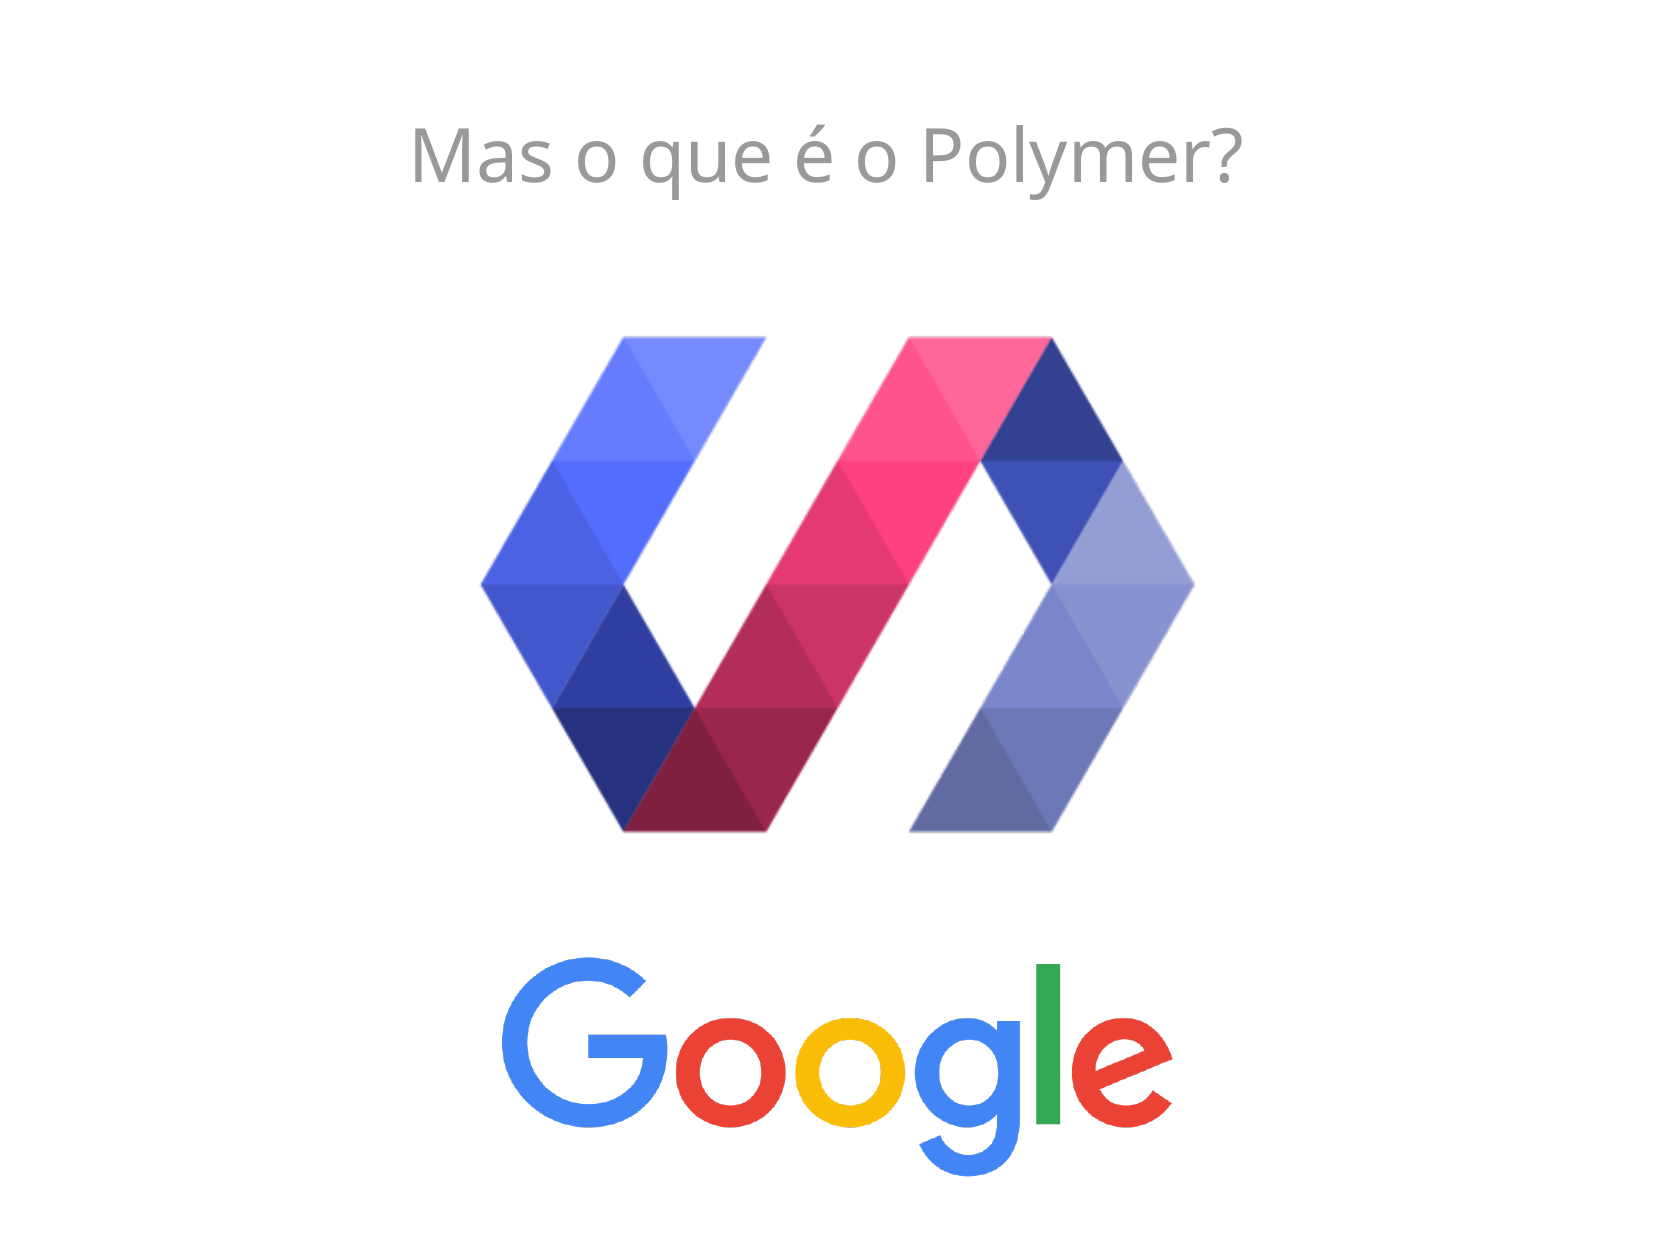

# Mas o que é o Polymer?